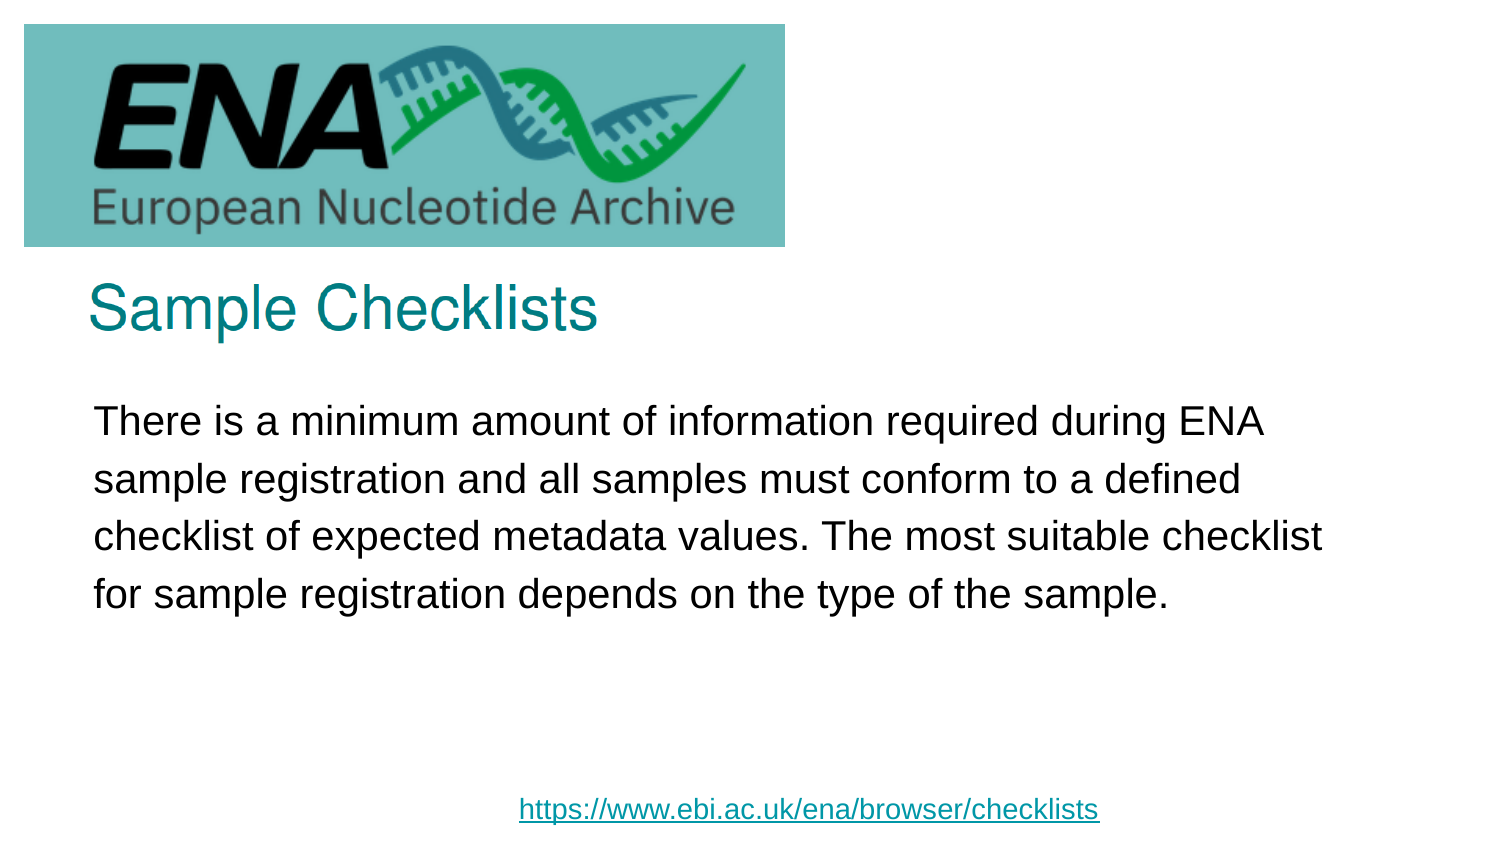

There is a minimum amount of information required during ENA sample registration and all samples must conform to a defined checklist of expected metadata values. The most suitable checklist for sample registration depends on the type of the sample.
https://www.ebi.ac.uk/ena/browser/checklists